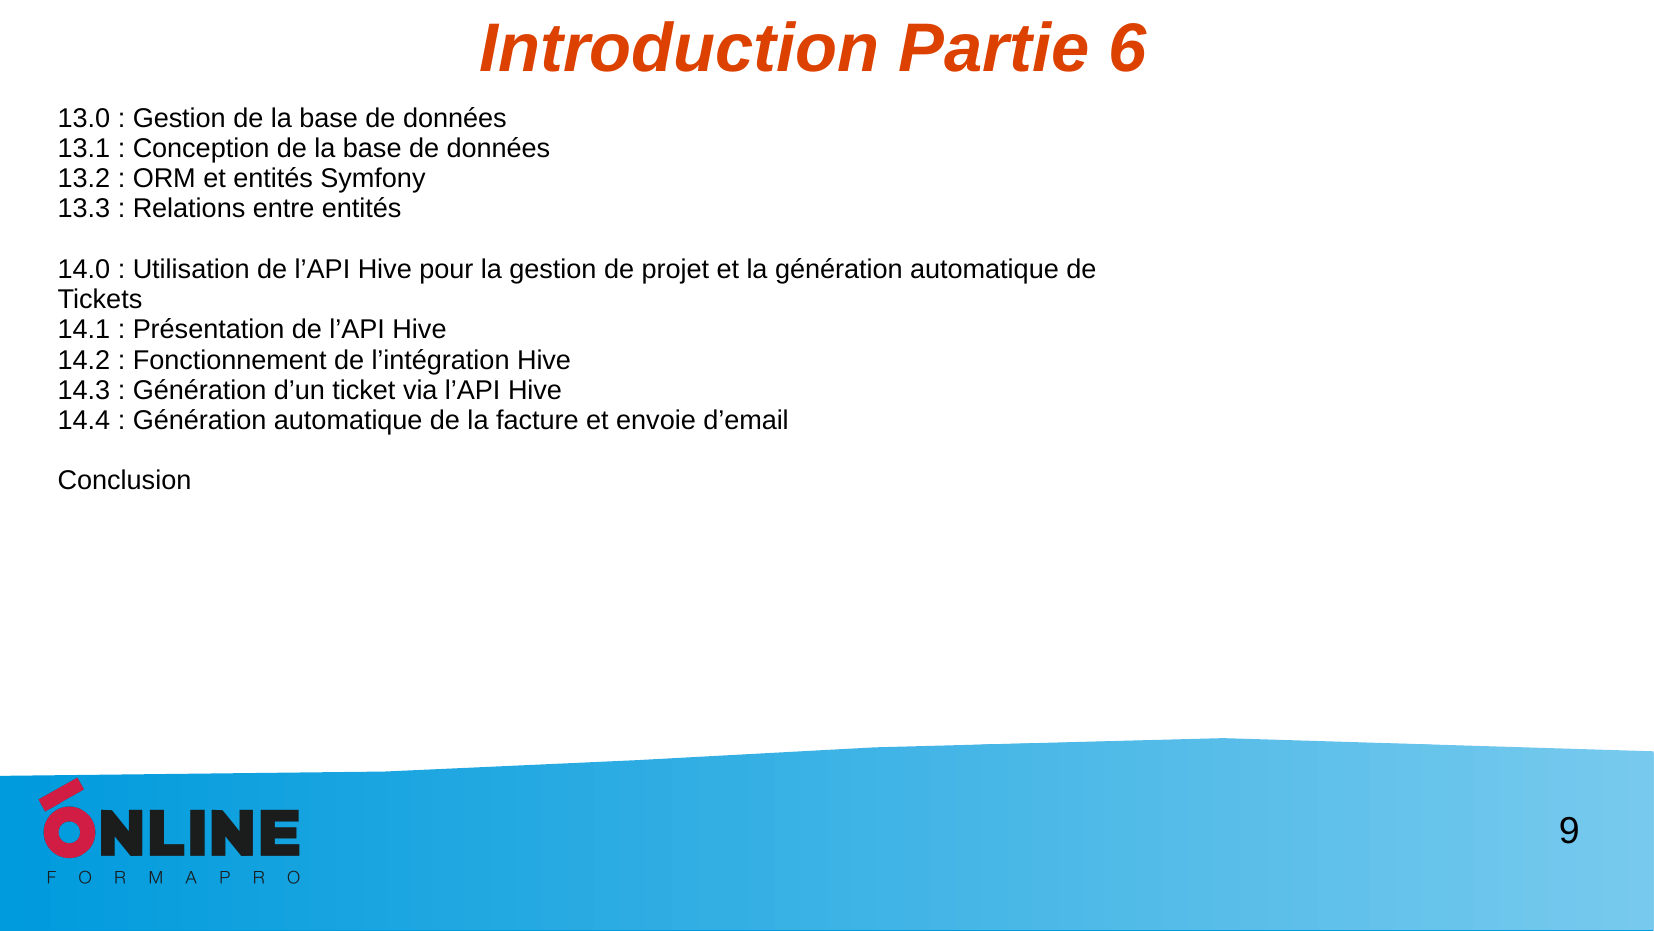

# Introduction Partie 6
13.0 : Gestion de la base de données
13.1 : Conception de la base de données
13.2 : ORM et entités Symfony
13.3 : Relations entre entités
14.0 : Utilisation de l’API Hive pour la gestion de projet et la génération automatique de
Tickets
14.1 : Présentation de l’API Hive
14.2 : Fonctionnement de l’intégration Hive
14.3 : Génération d’un ticket via l’API Hive
14.4 : Génération automatique de la facture et envoie d’email
Conclusion